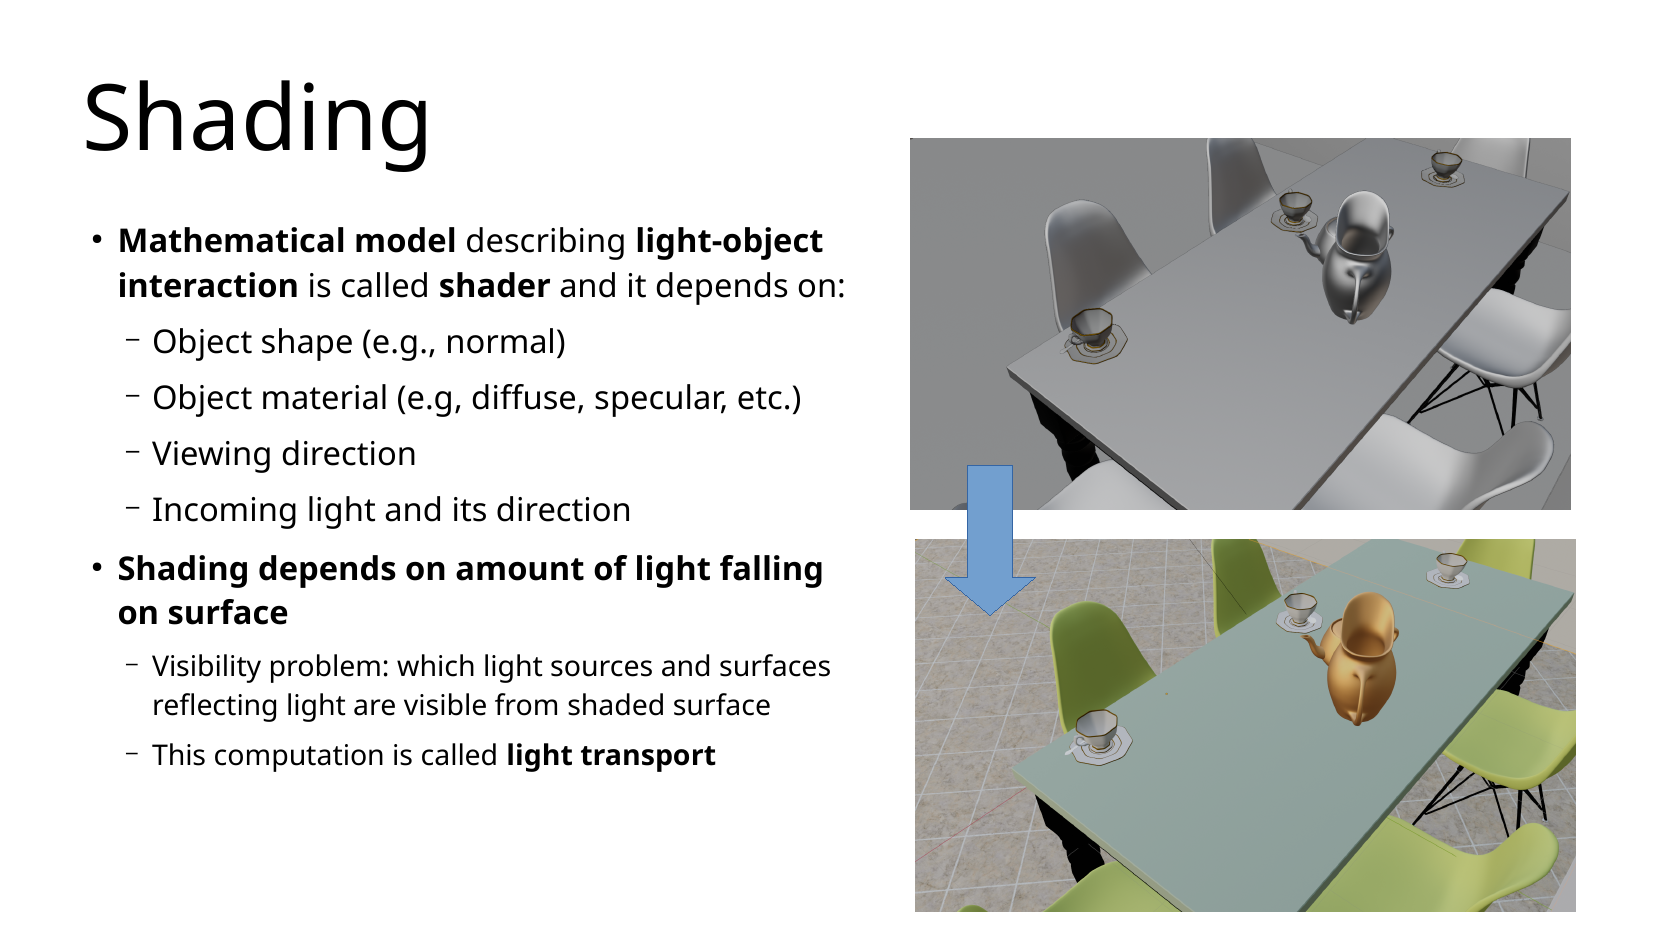

# Shading
Mathematical model describing light-object interaction is called shader and it depends on:
Object shape (e.g., normal)
Object material (e.g, diffuse, specular, etc.)
Viewing direction
Incoming light and its direction
Shading depends on amount of light falling on surface
Visibility problem: which light sources and surfaces reflecting light are visible from shaded surface
This computation is called light transport
12